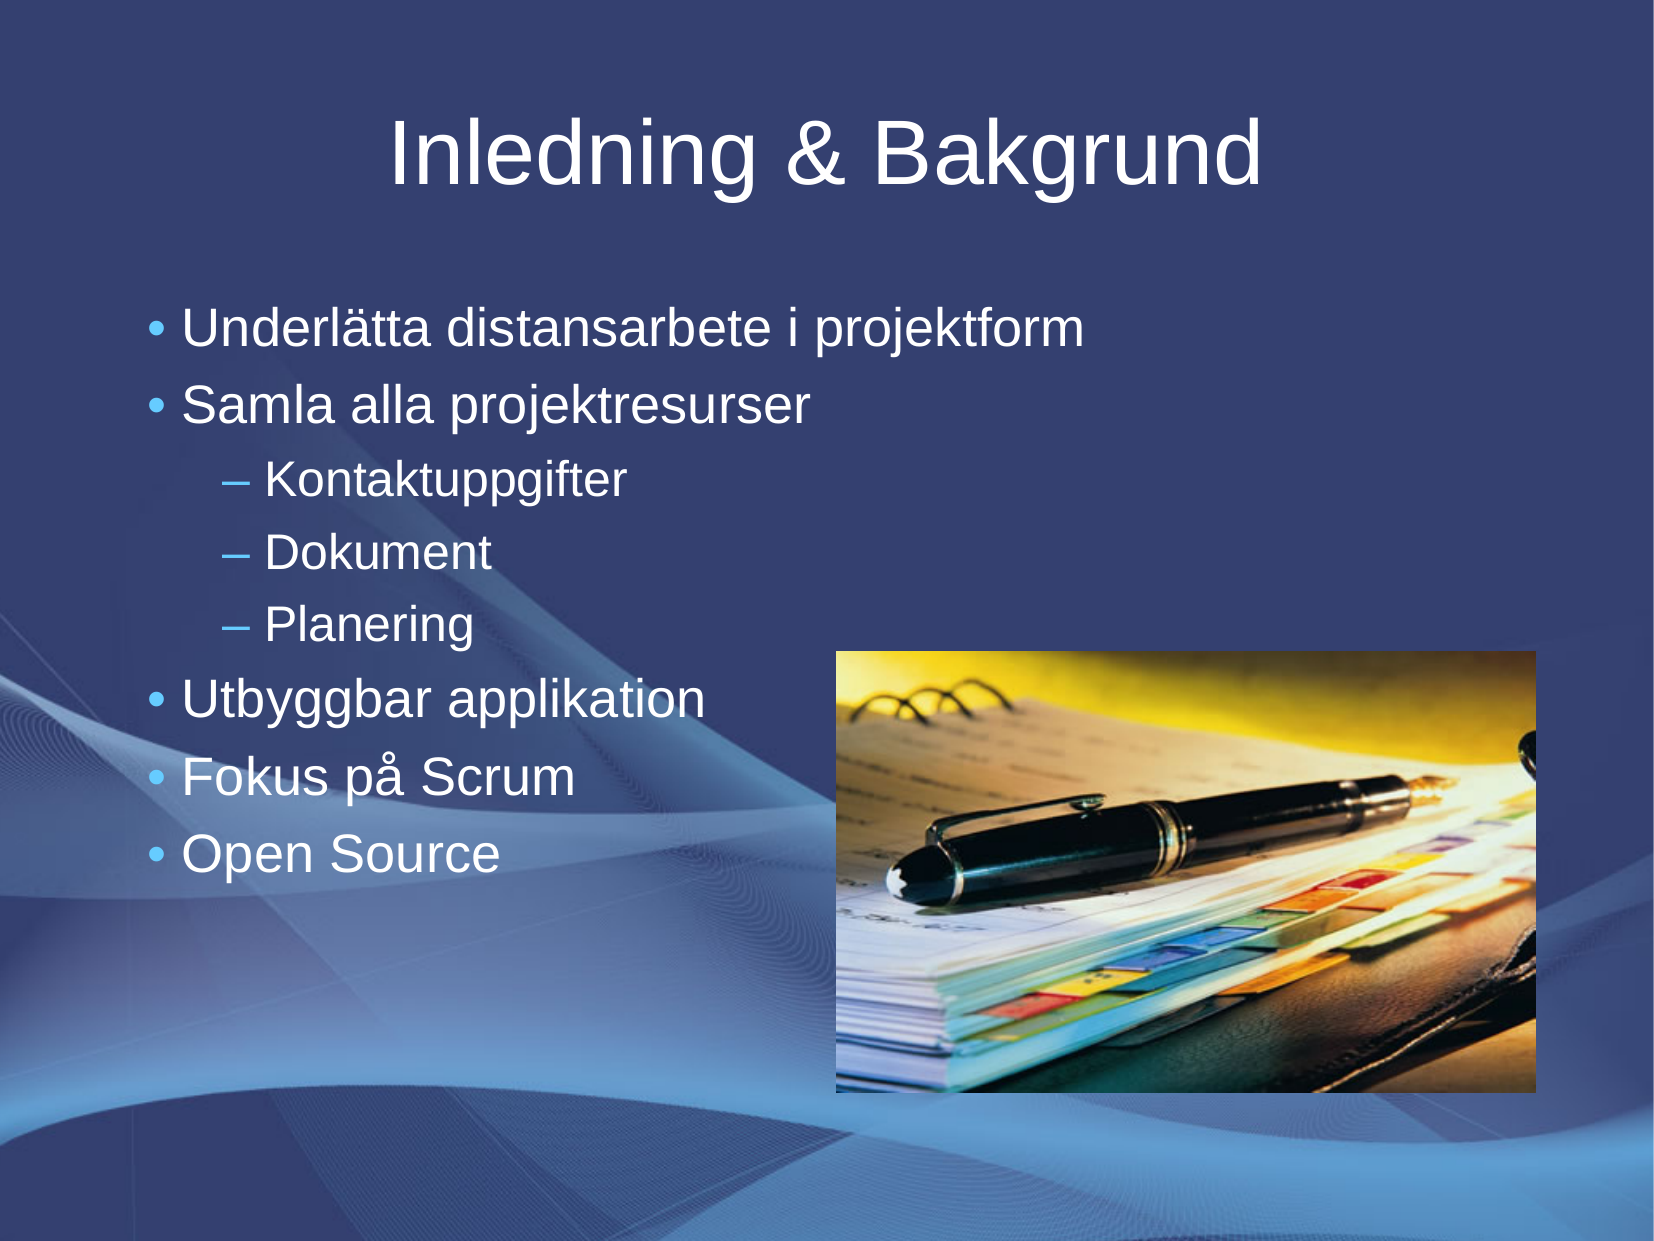

# Inledning & Bakgrund
 Underlätta distansarbete i projektform
 Samla alla projektresurser
 Kontaktuppgifter
 Dokument
 Planering
 Utbyggbar applikation
 Fokus på Scrum
 Open Source